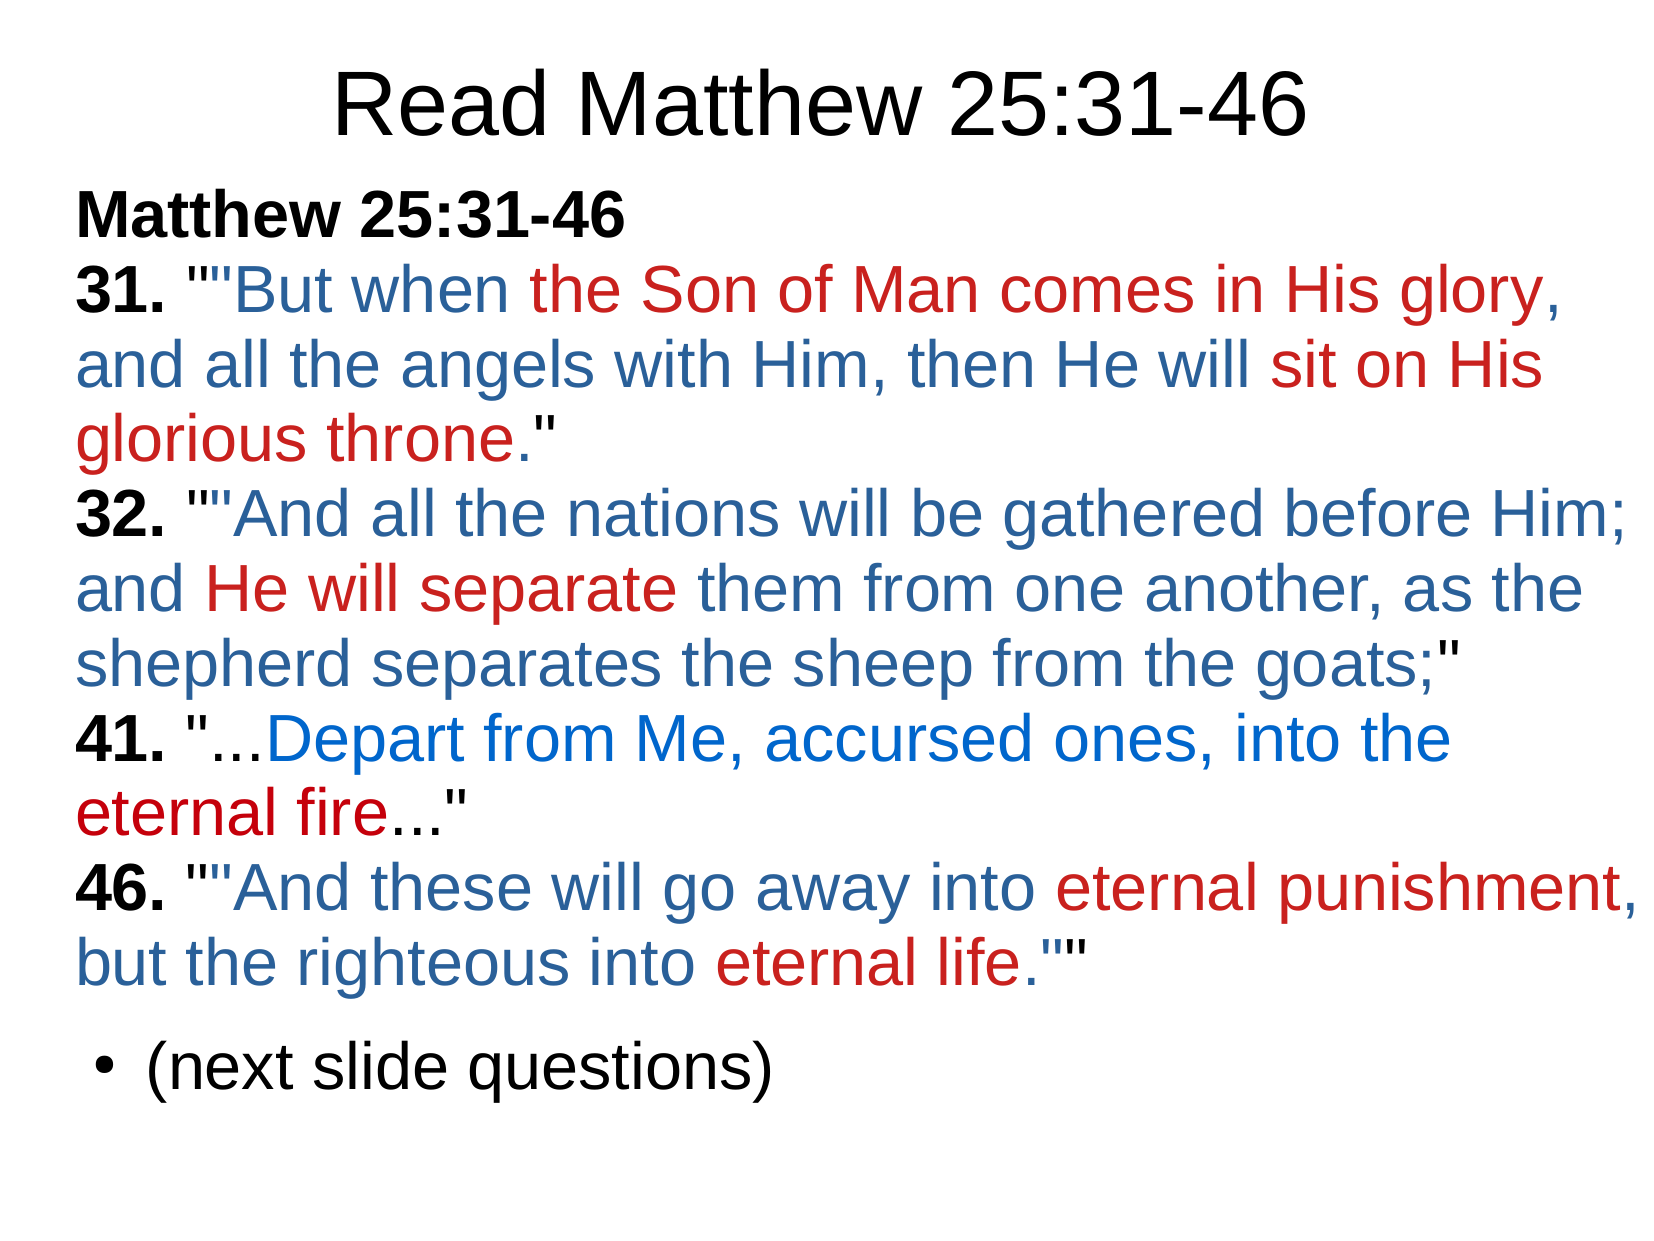

# Read Matthew 25:31-46
Matthew 25:31-46
31. ""But when the Son of Man comes in His glory, and all the angels with Him, then He will sit on His glorious throne."
32. ""And all the nations will be gathered before Him; and He will separate them from one another, as the shepherd separates the sheep from the goats;"
41. "...Depart from Me, accursed ones, into the eternal fire..."
46. ""And these will go away into eternal punishment, but the righteous into eternal life.""
(next slide questions)